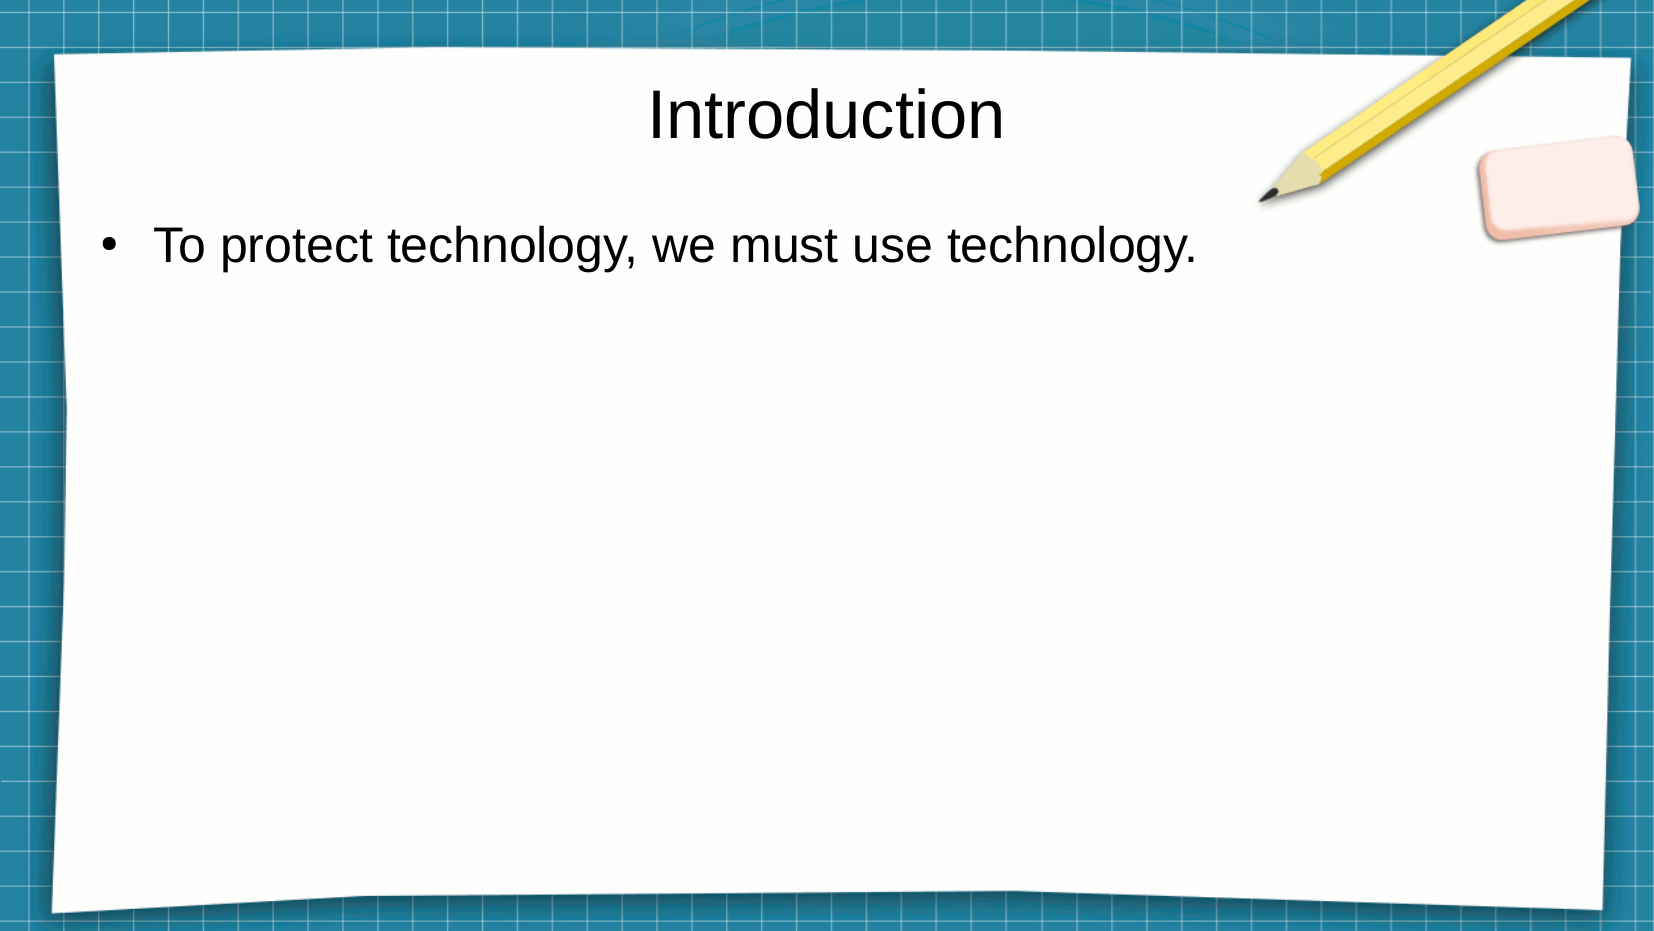

# Introduction
To protect technology, we must use technology.